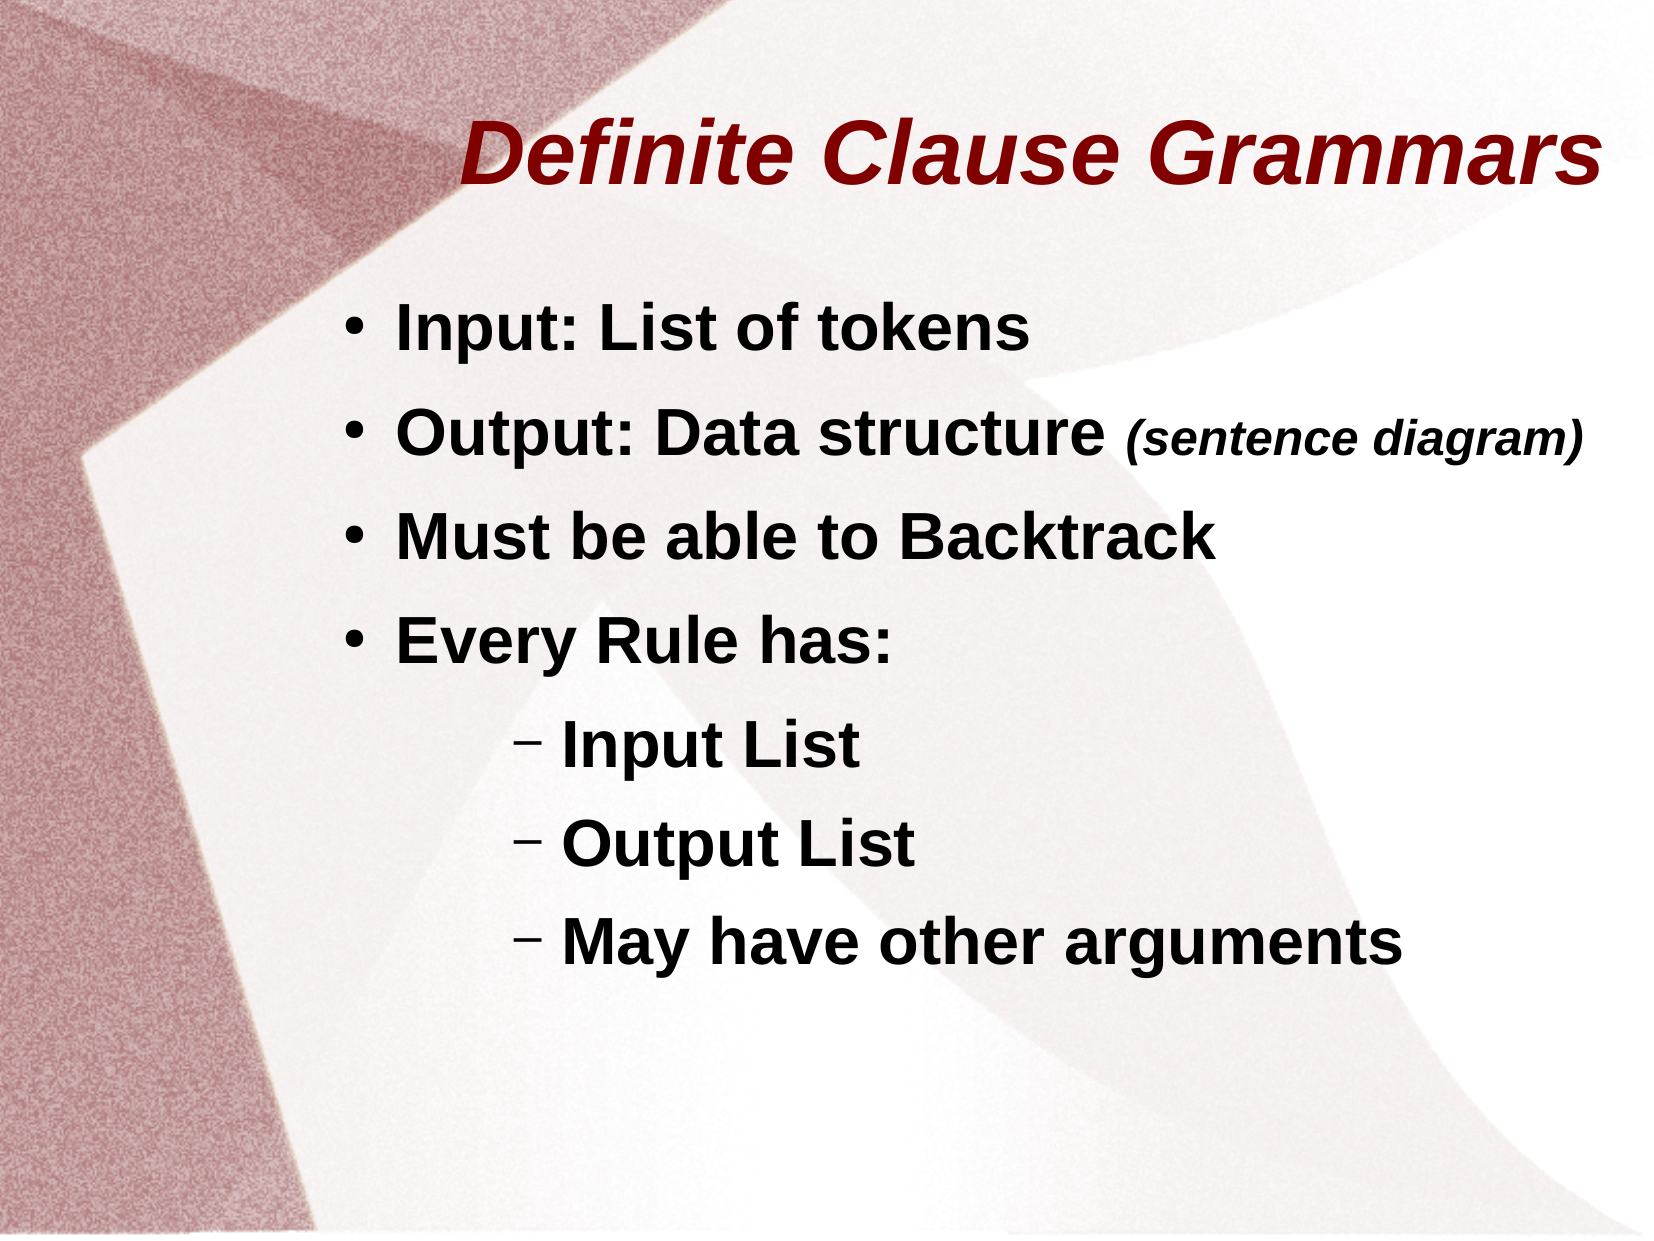

# Definite Clause Grammars
Input: List of tokens
Output: Data structure (sentence diagram)
Must be able to Backtrack
Every Rule has:
Input List
Output List
May have other arguments